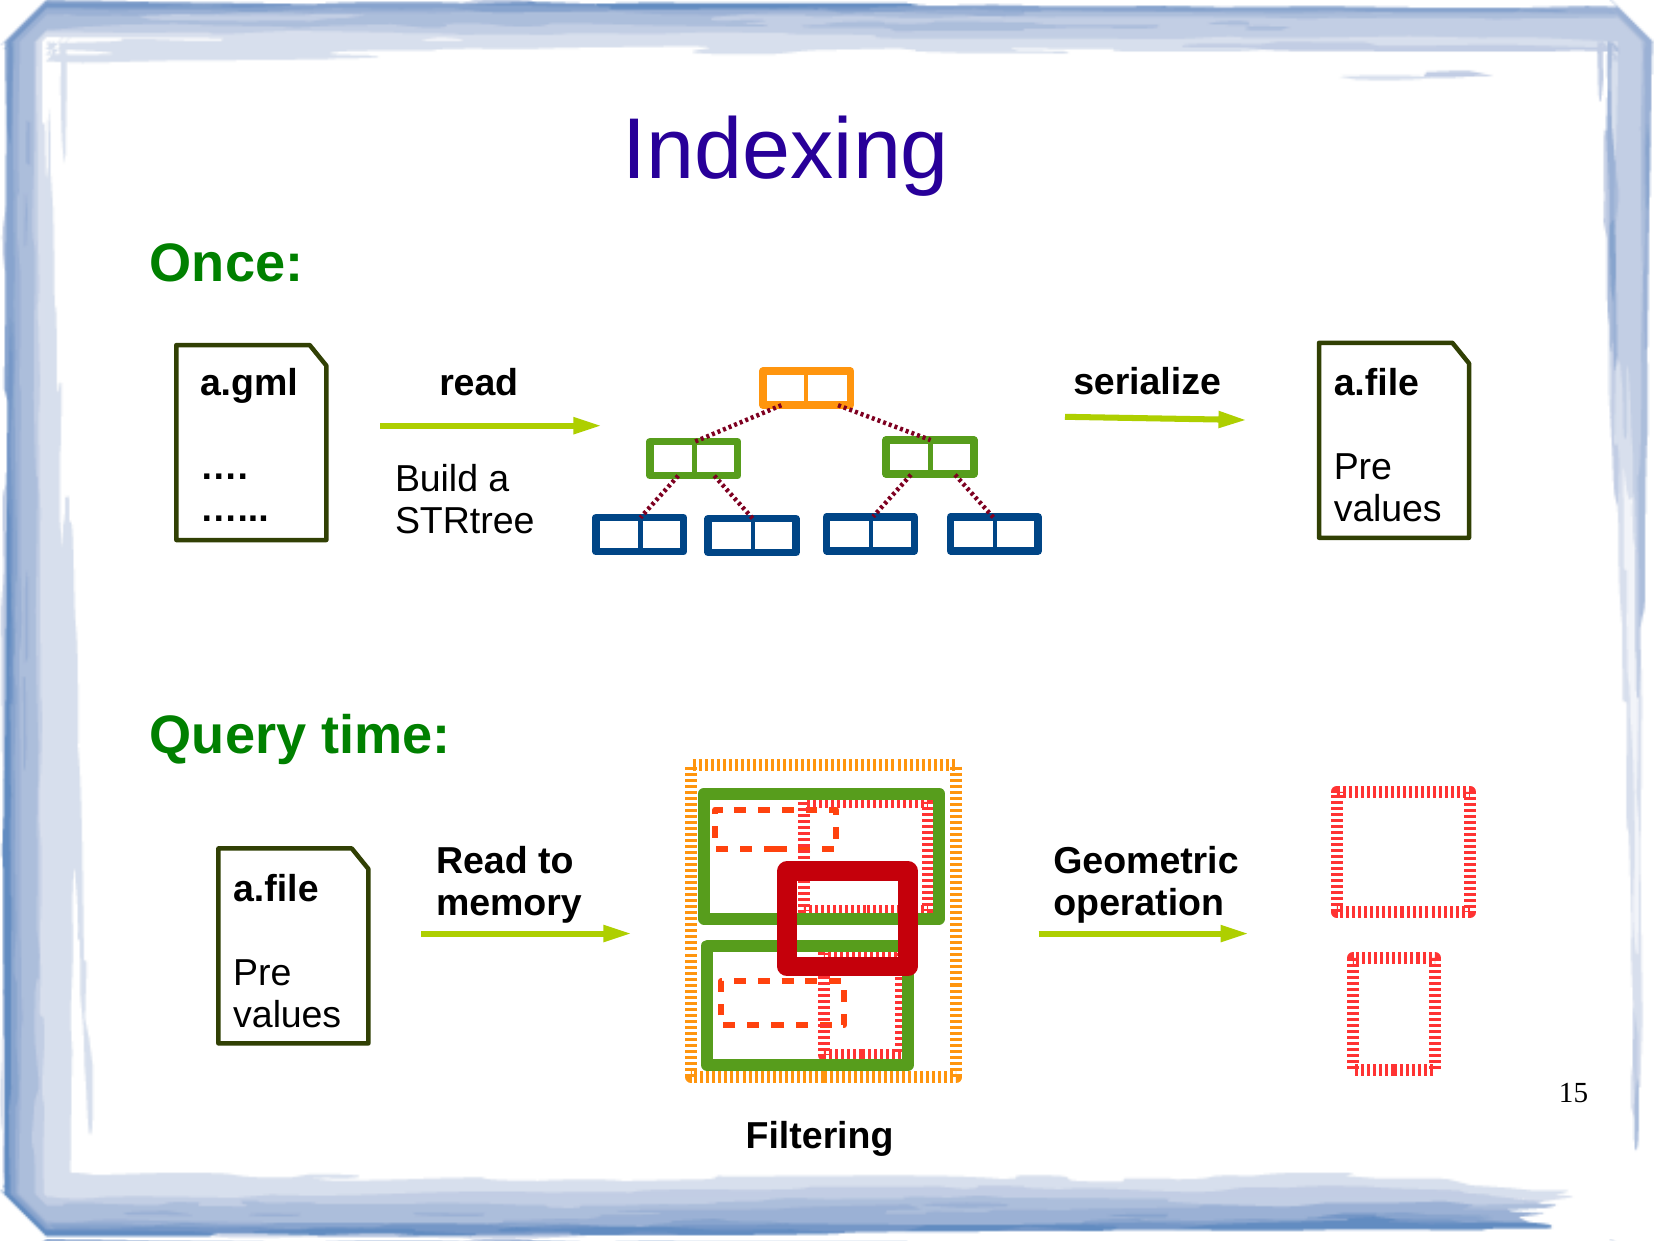

# Indexing
Once:
serialize
read
a.gml
….
…...
a.file
Pre values
Build a STRtree
Query time:
Read to memory
Geometric operation
a.file
Pre values
15
Filtering